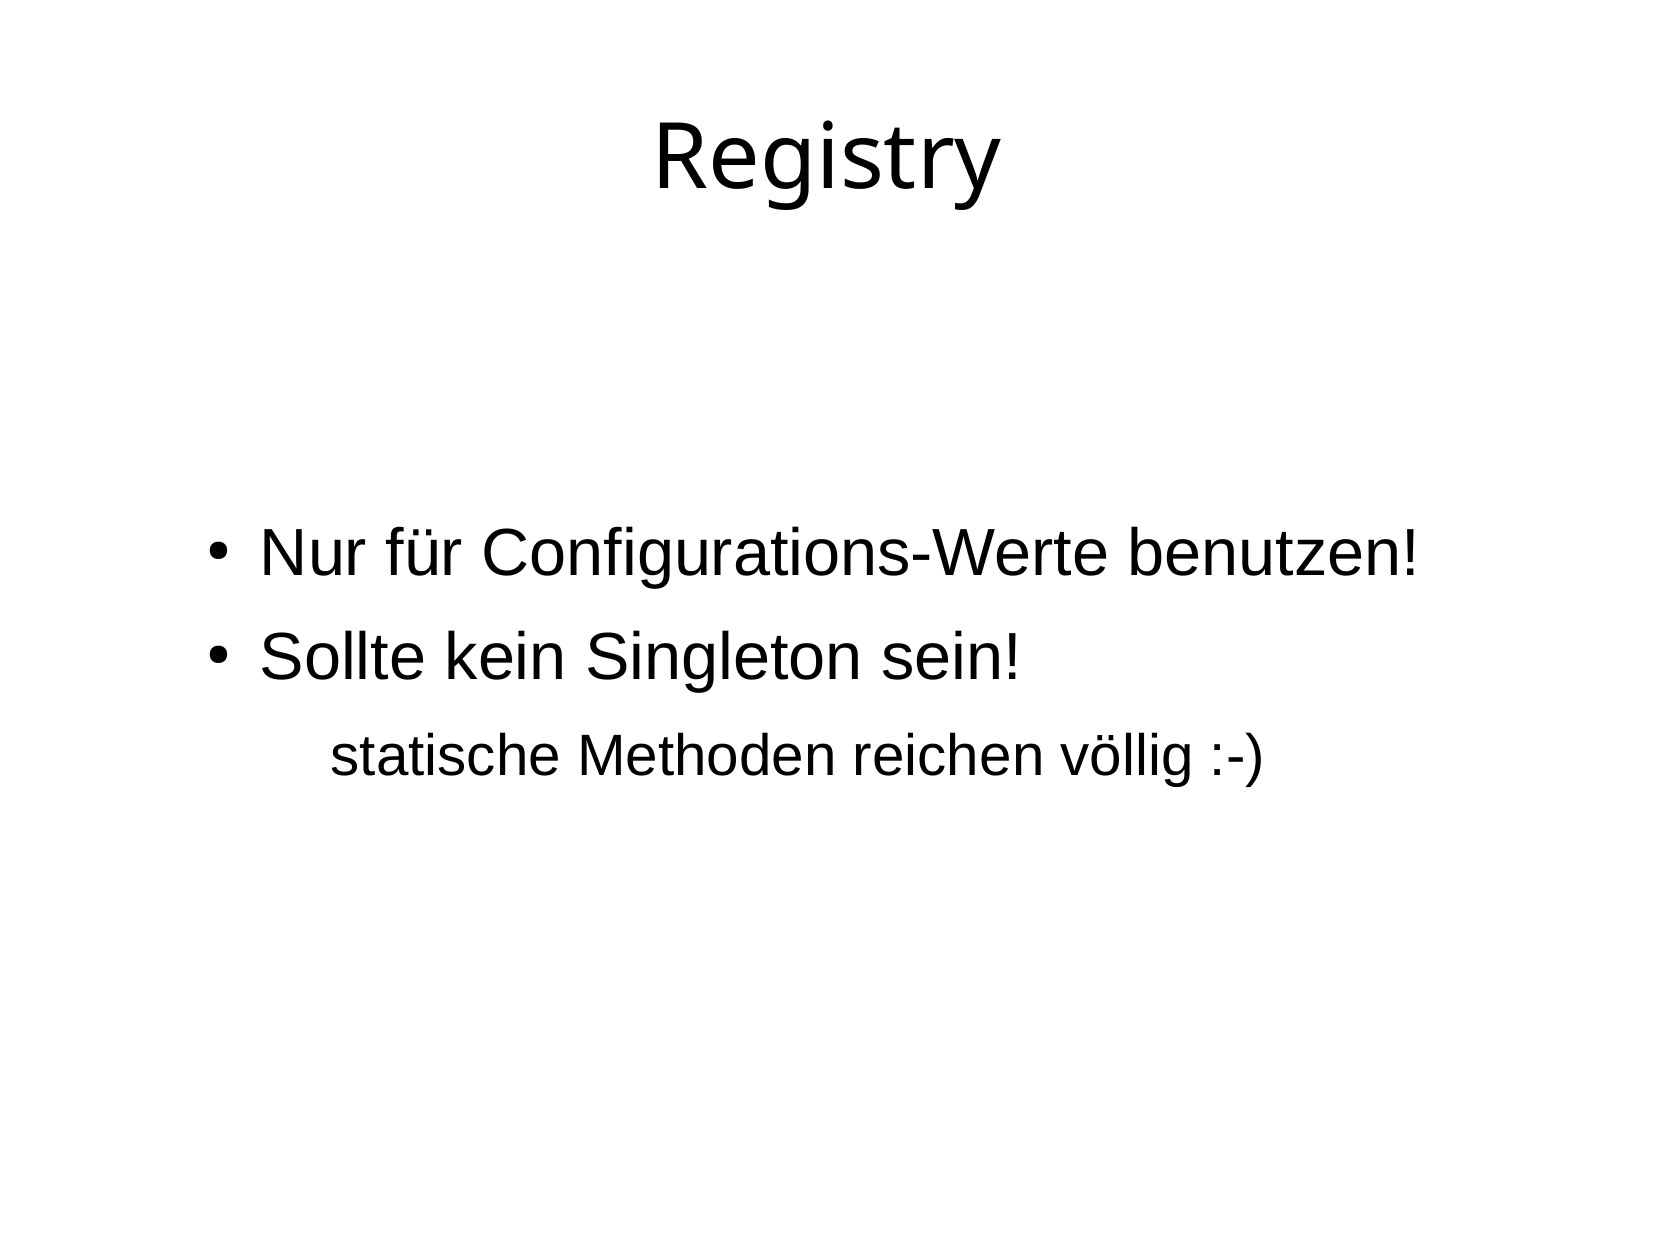

# Registry
Nur für Configurations-Werte benutzen!
Sollte kein Singleton sein!
statische Methoden reichen völlig :-)